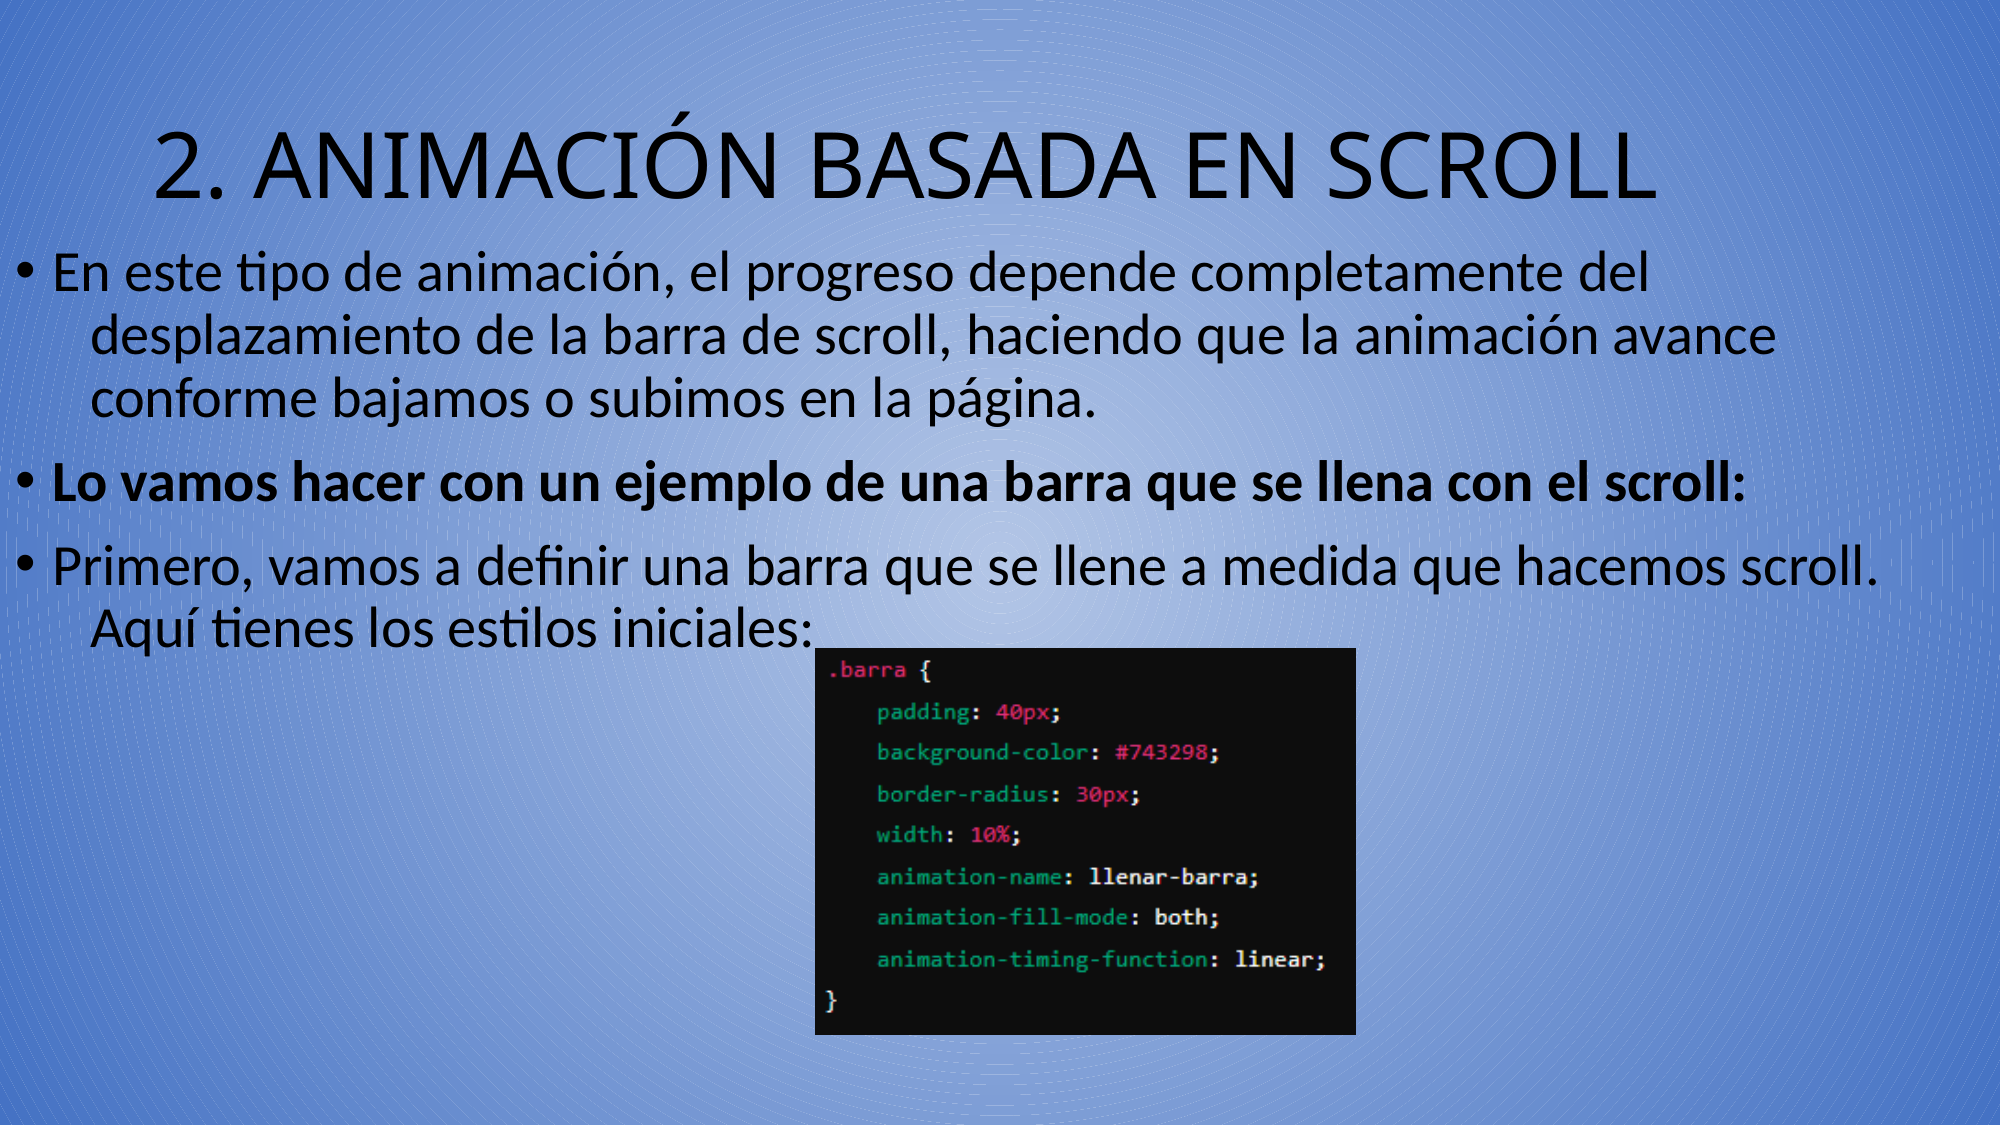

# 2. ANIMACIÓN BASADA EN SCROLL
En este tipo de animación, el progreso depende completamente del desplazamiento de la barra de scroll, haciendo que la animación avance conforme bajamos o subimos en la página.
Lo vamos hacer con un ejemplo de una barra que se llena con el scroll:
Primero, vamos a definir una barra que se llene a medida que hacemos scroll. Aquí tienes los estilos iniciales: